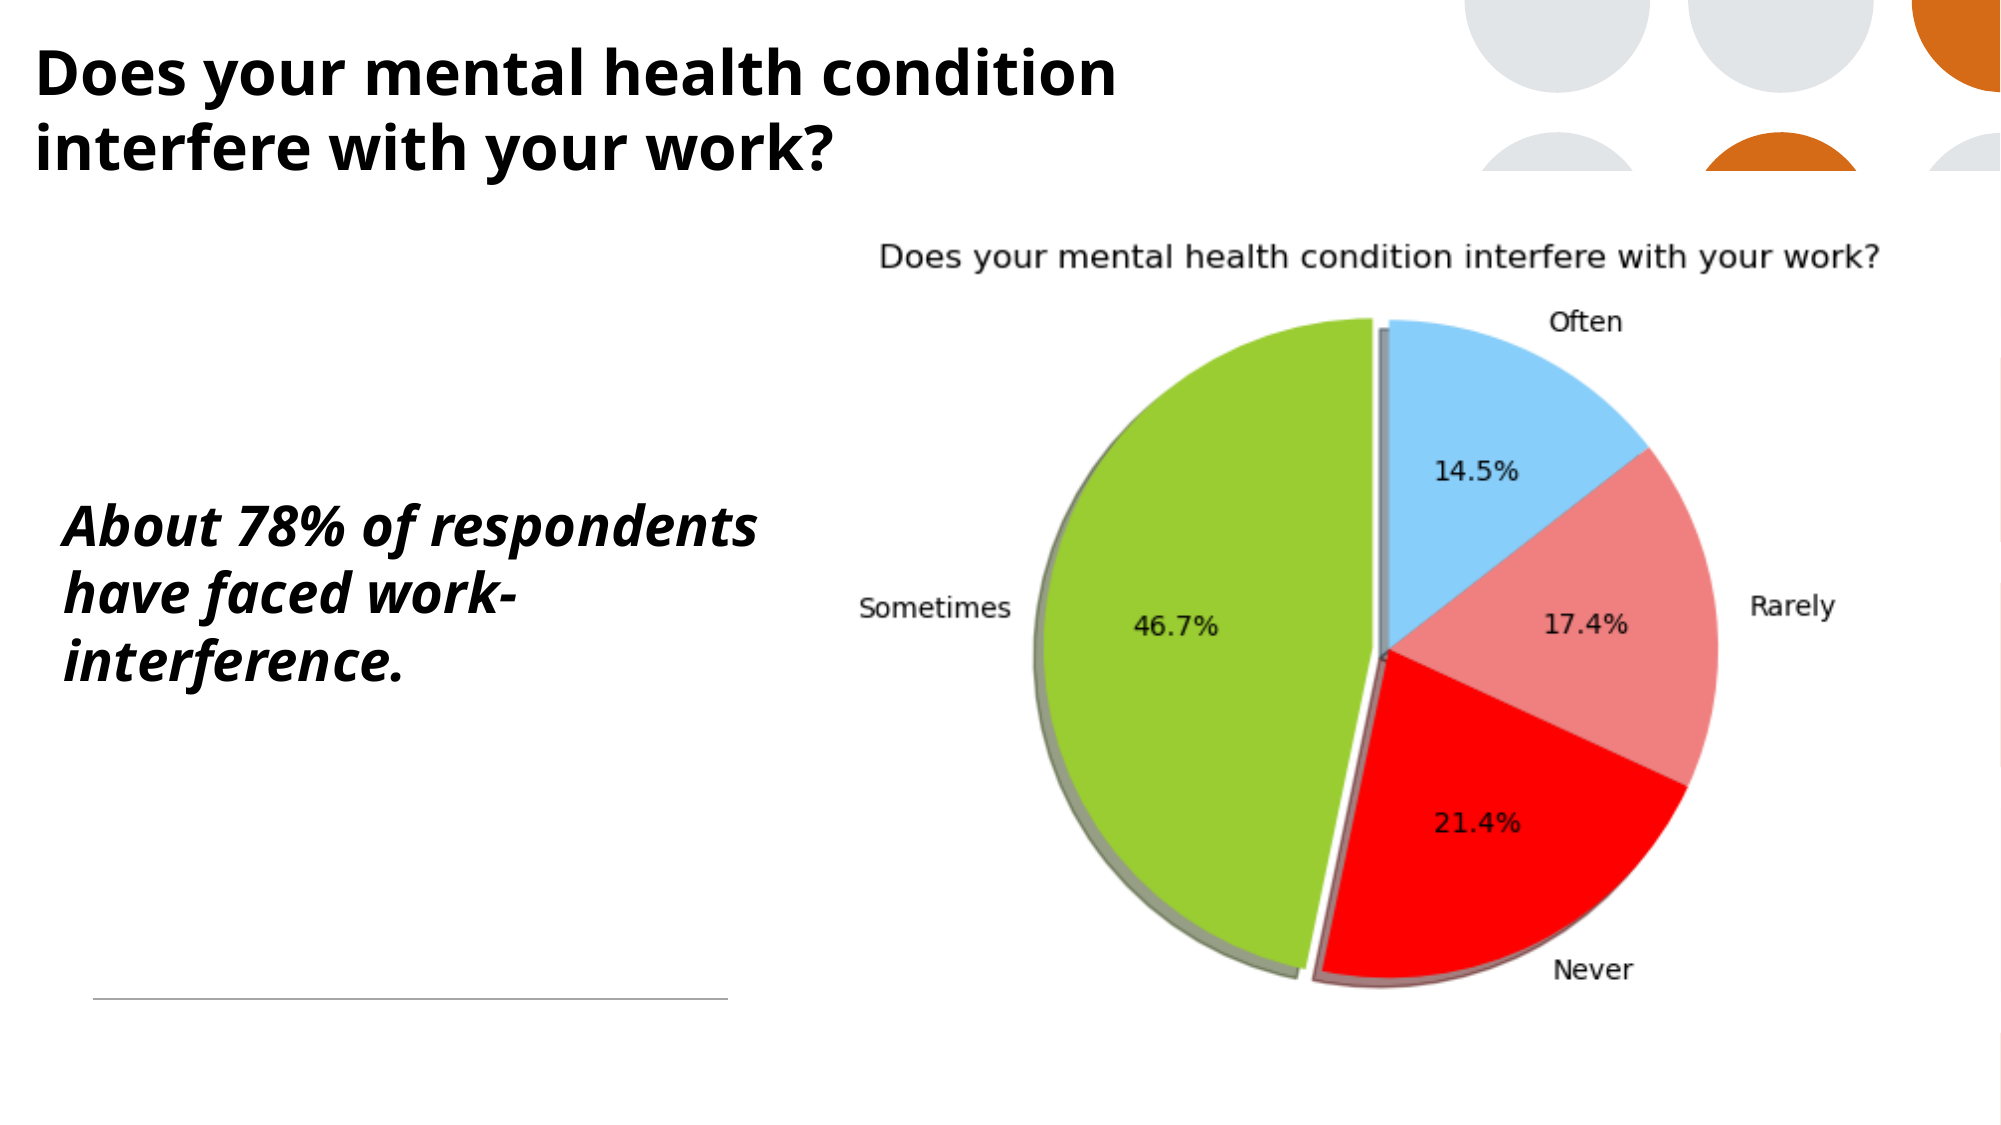

# Does your mental health condition interfere with your work?
About 78% of respondents have faced work-interference.